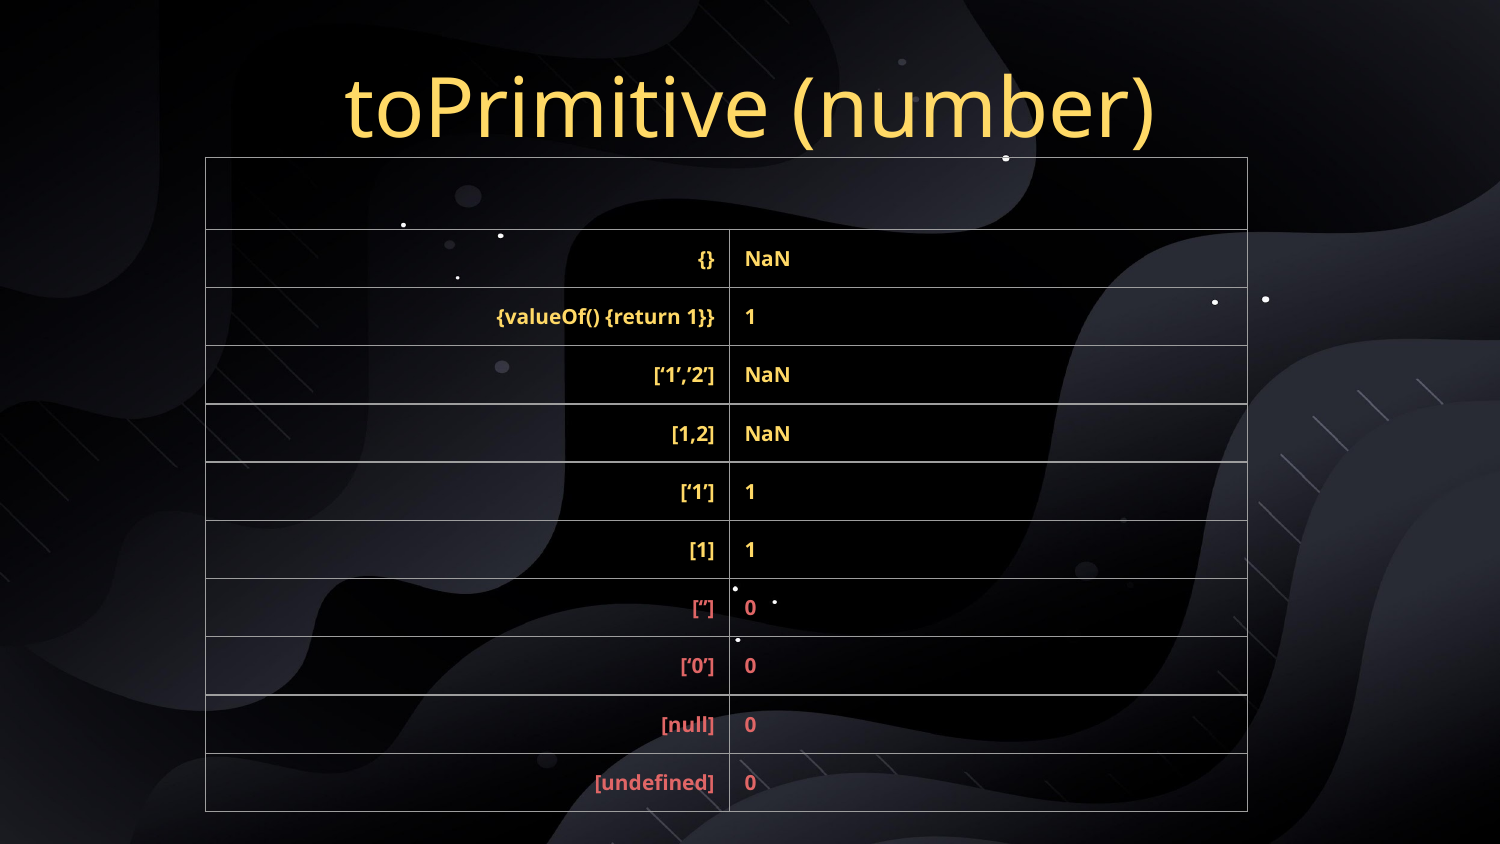

# toPrimitive (number)
| | |
| --- | --- |
| {} | NaN |
| {valueOf() {return 1}} | 1 |
| [‘1’,’2’] | NaN |
| [1,2] | NaN |
| [‘1’] | 1 |
| [1] | 1 |
| [‘’] | 0 |
| [‘0’] | 0 |
| [null] | 0 |
| [undefined] | 0 |